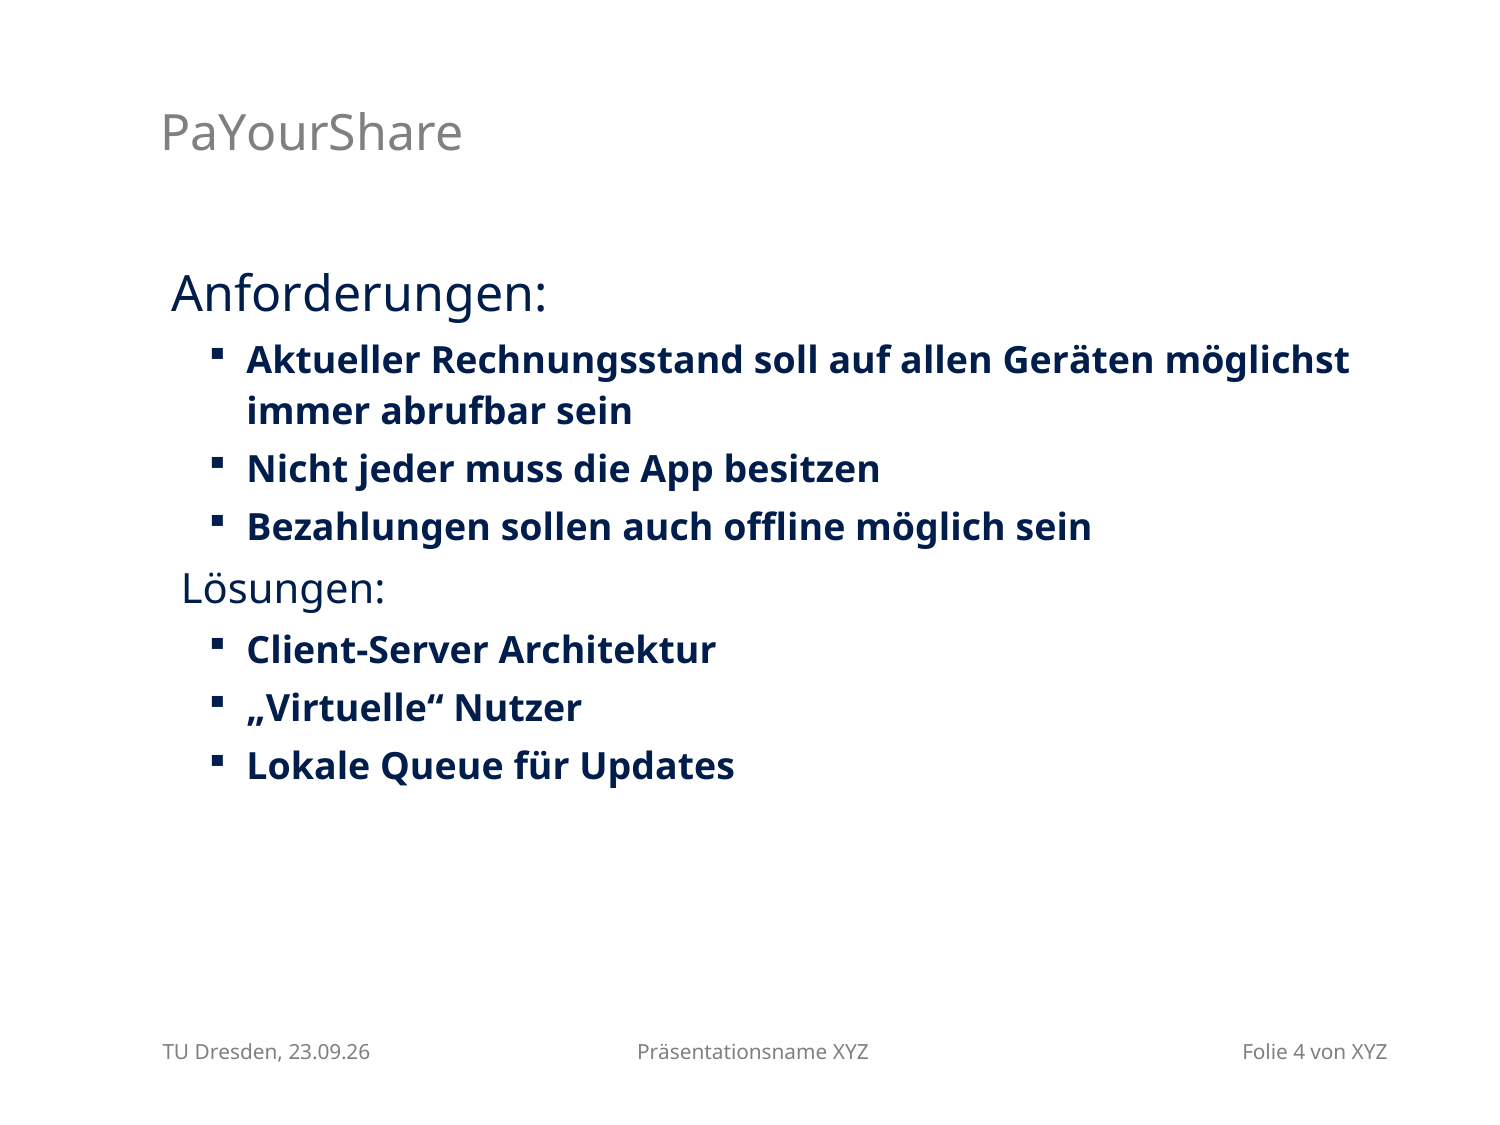

# PaYourShare
Anforderungen:
Aktueller Rechnungsstand soll auf allen Geräten möglichst immer abrufbar sein
Nicht jeder muss die App besitzen
Bezahlungen sollen auch offline möglich sein
Lösungen:
Client-Server Architektur
„Virtuelle“ Nutzer
Lokale Queue für Updates
4